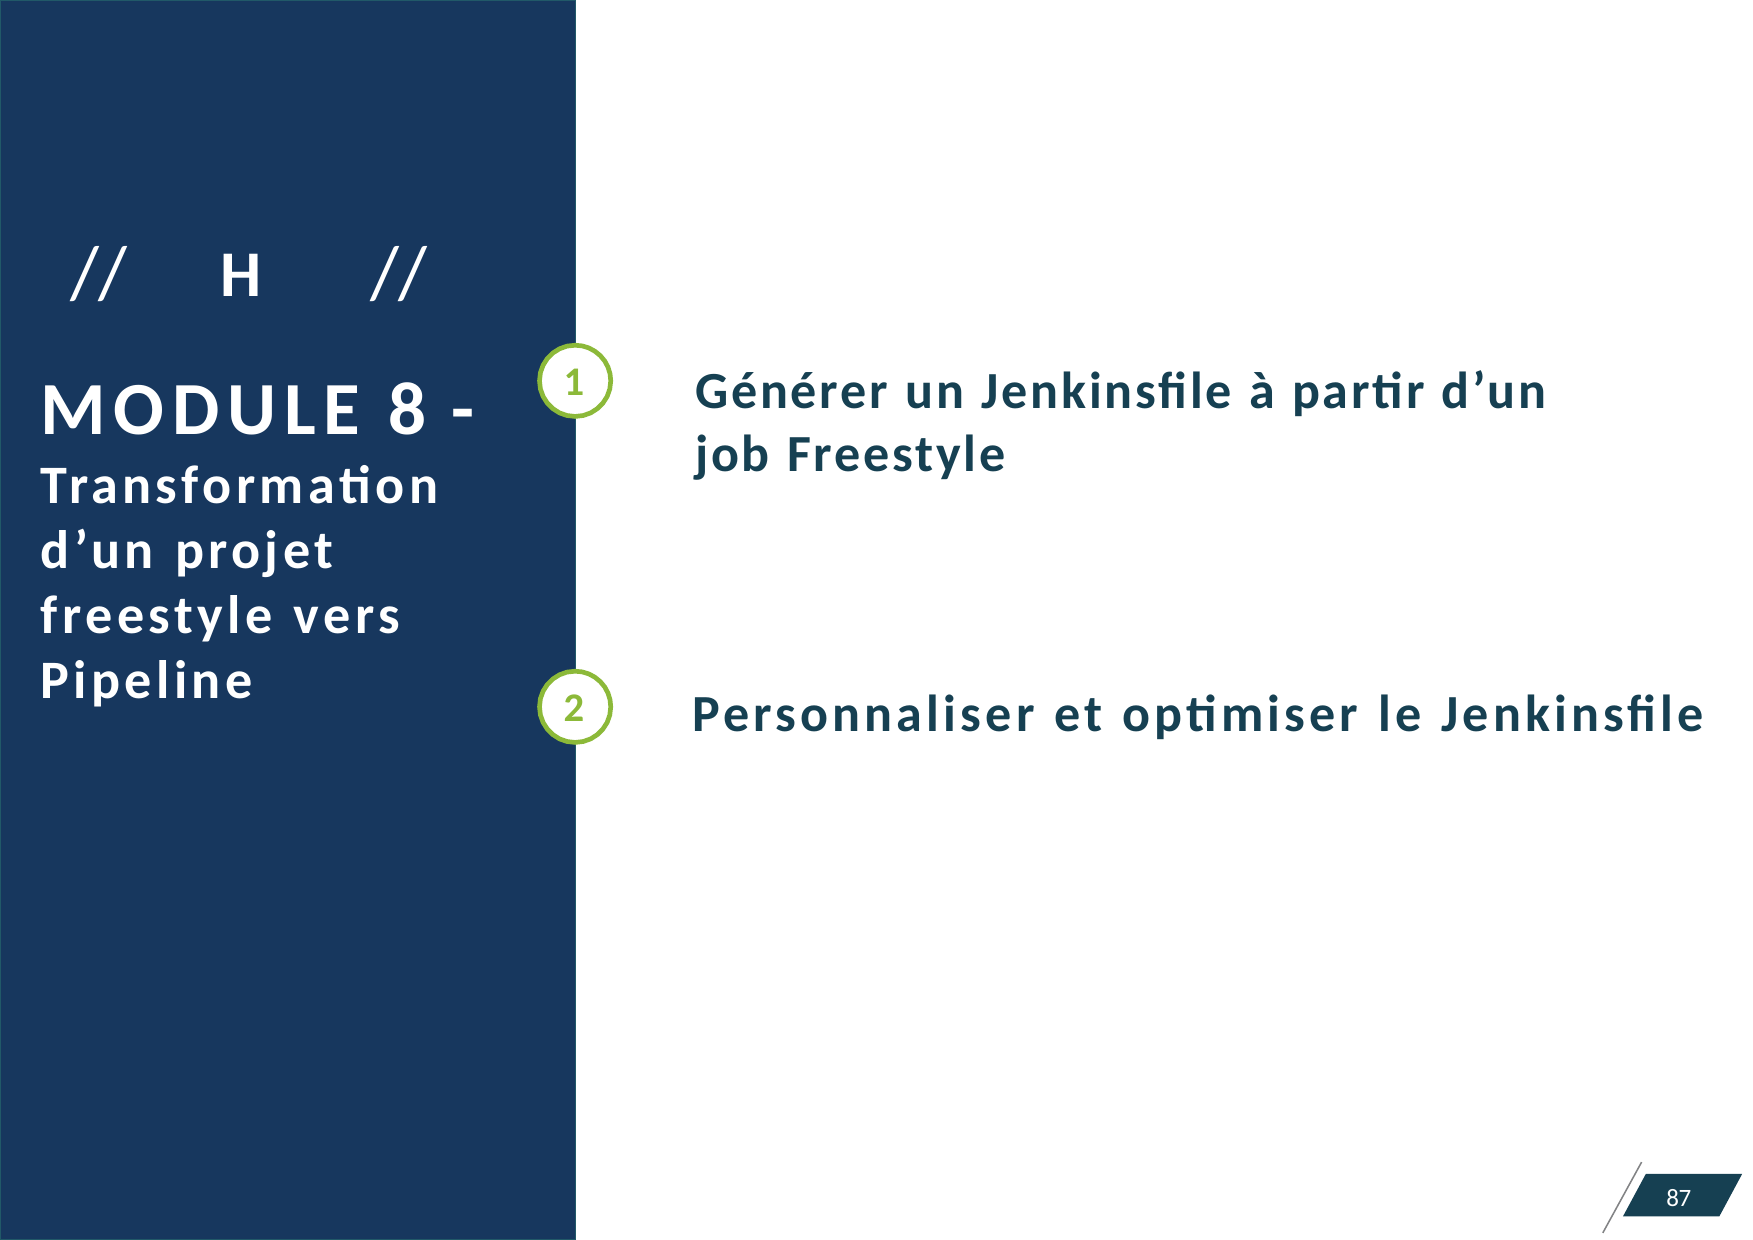

//	H	//
MODULE 8 -
Transformation d’un projet freestyle vers Pipeline
1
Générer un Jenkinsfile à partir d’un job Freestyle
Personnaliser et optimiser le Jenkinsfile
2